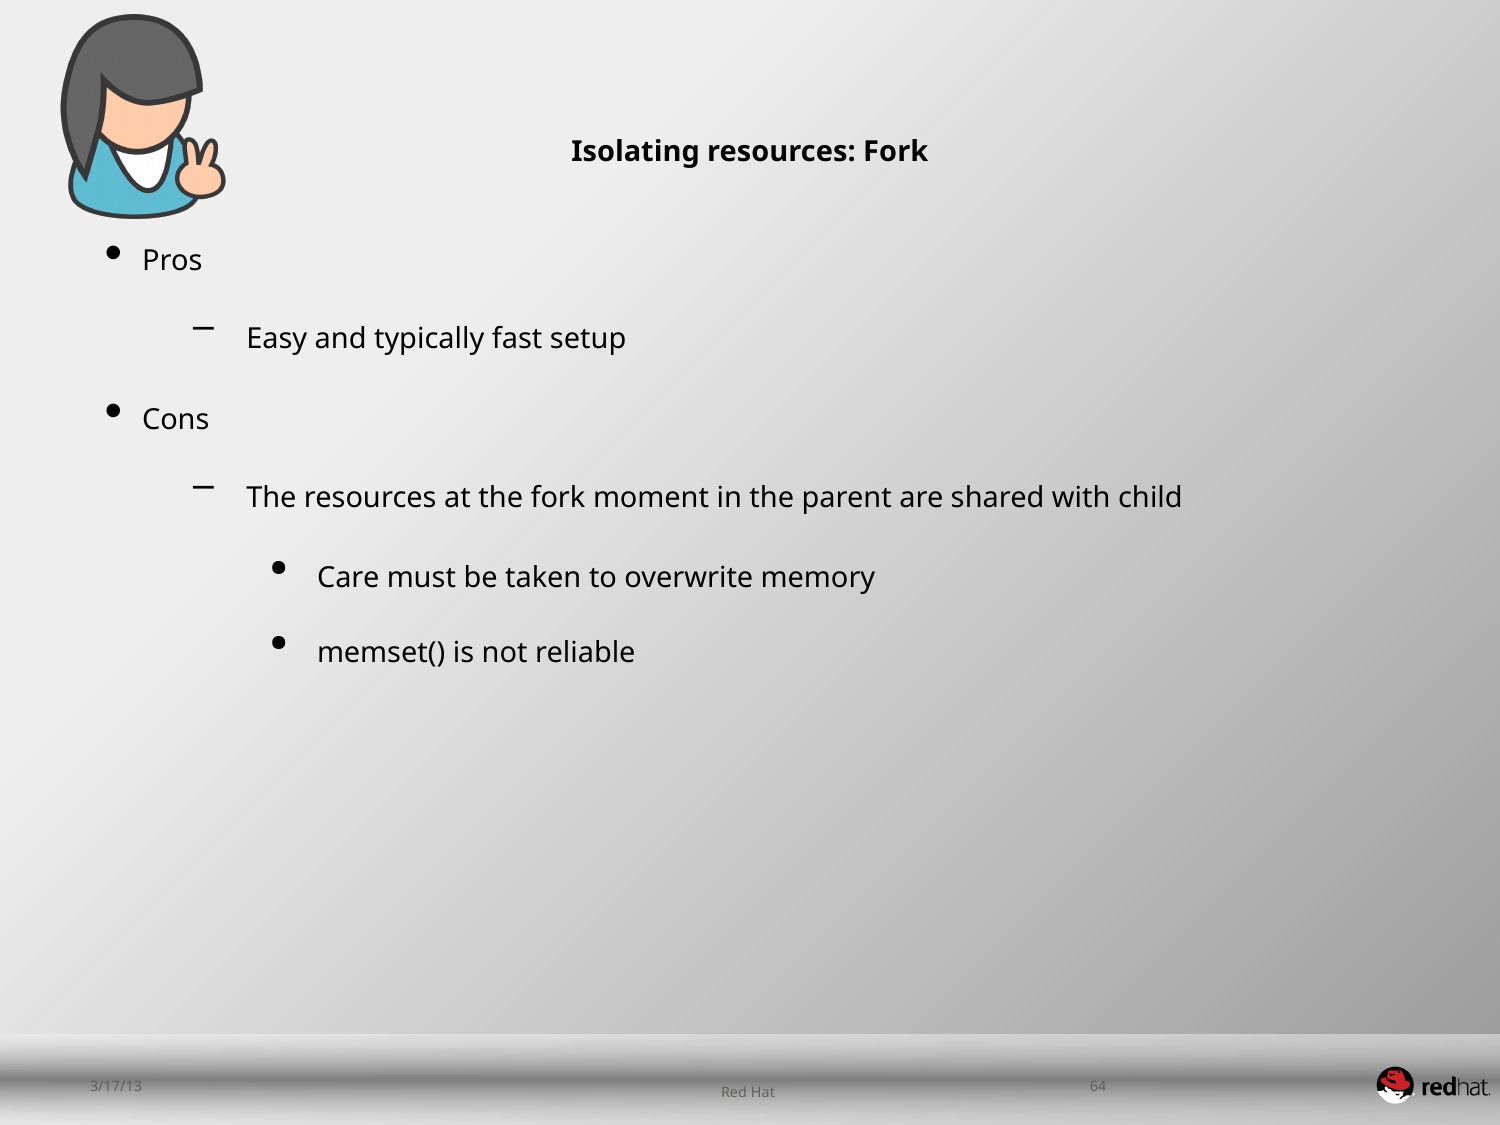

# Isolating resources: Fork
Pros
Easy and typically fast setup
Cons
The resources at the fork moment in the parent are shared with child
Care must be taken to overwrite memory
memset() is not reliable
3/17/13
Red Hat